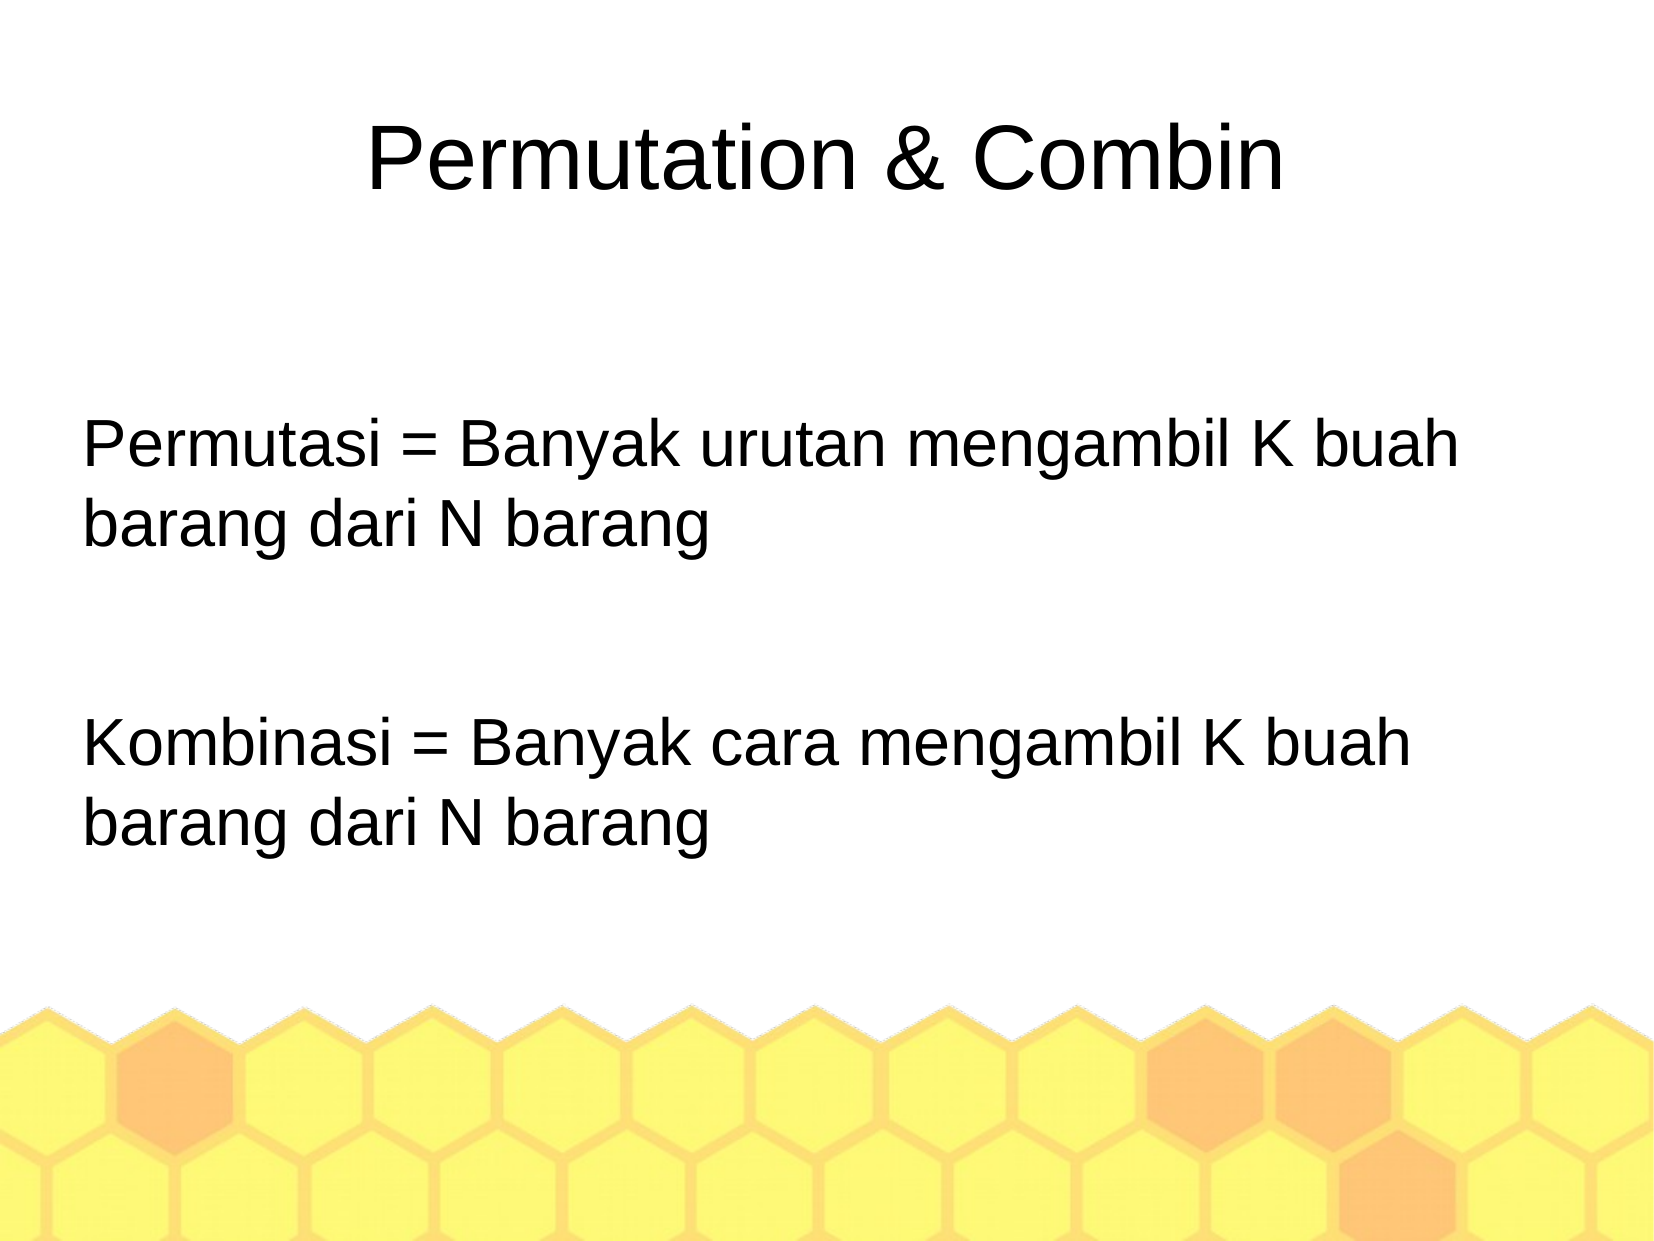

# Permutation & Combin
Permutasi = Banyak urutan mengambil K buah barang dari N barang
Kombinasi = Banyak cara mengambil K buah barang dari N barang